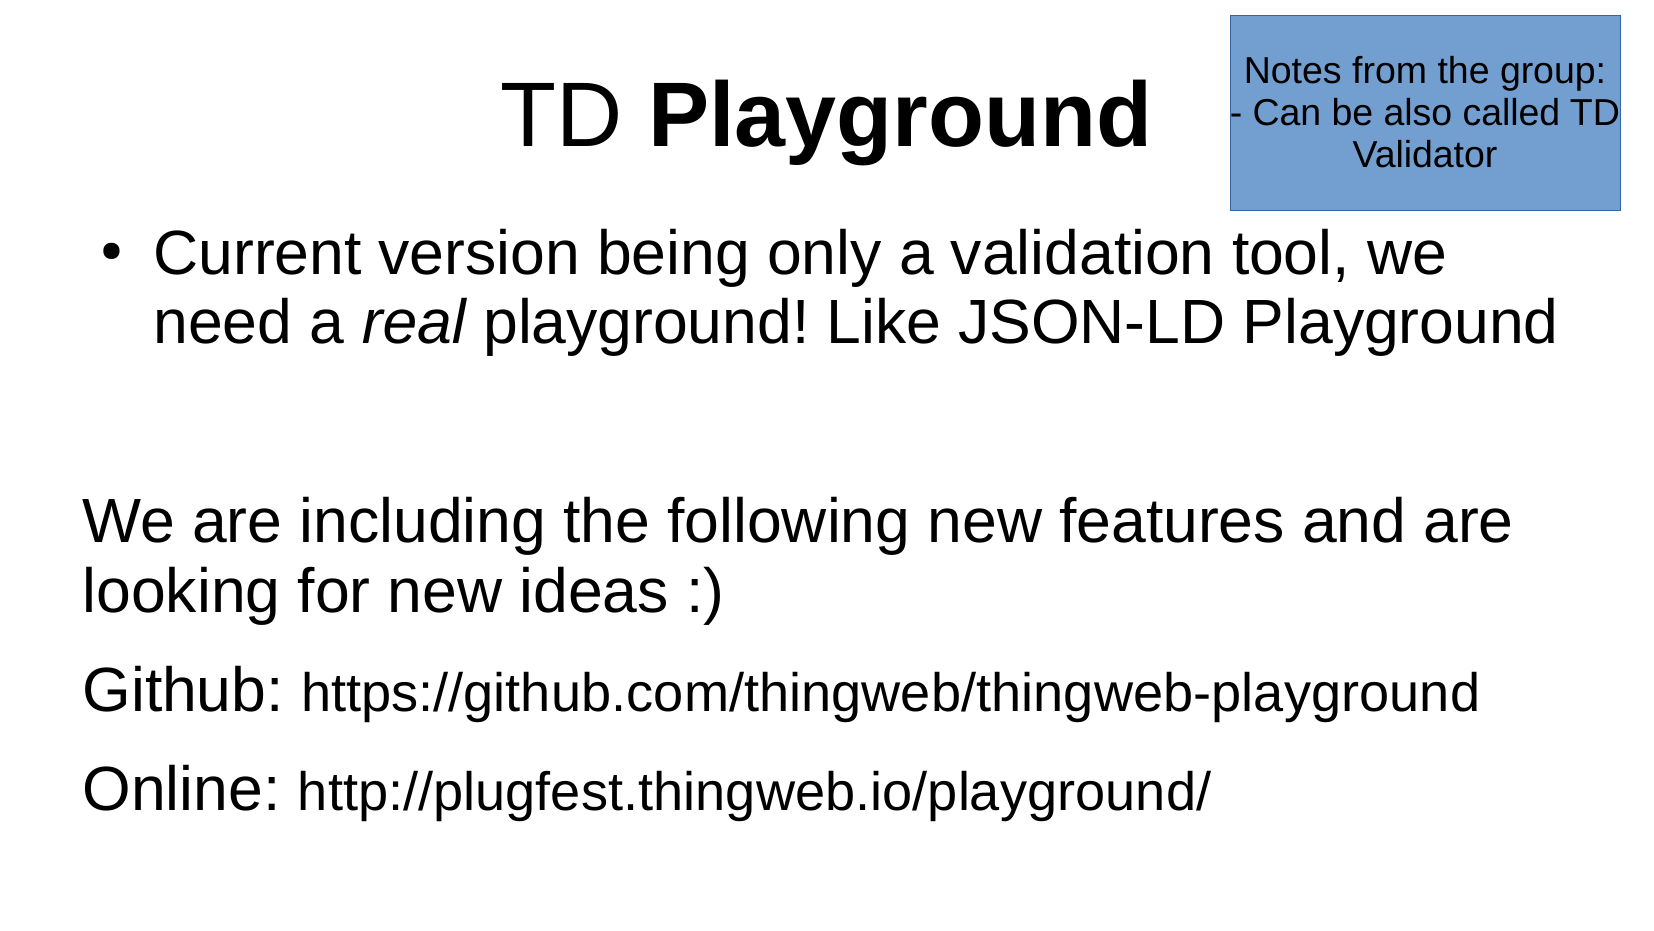

Notes from the group:
- Can be also called TD
Validator
# TD Playground
Current version being only a validation tool, we need a real playground! Like JSON-LD Playground
We are including the following new features and are looking for new ideas :)
Github: https://github.com/thingweb/thingweb-playground
Online: http://plugfest.thingweb.io/playground/